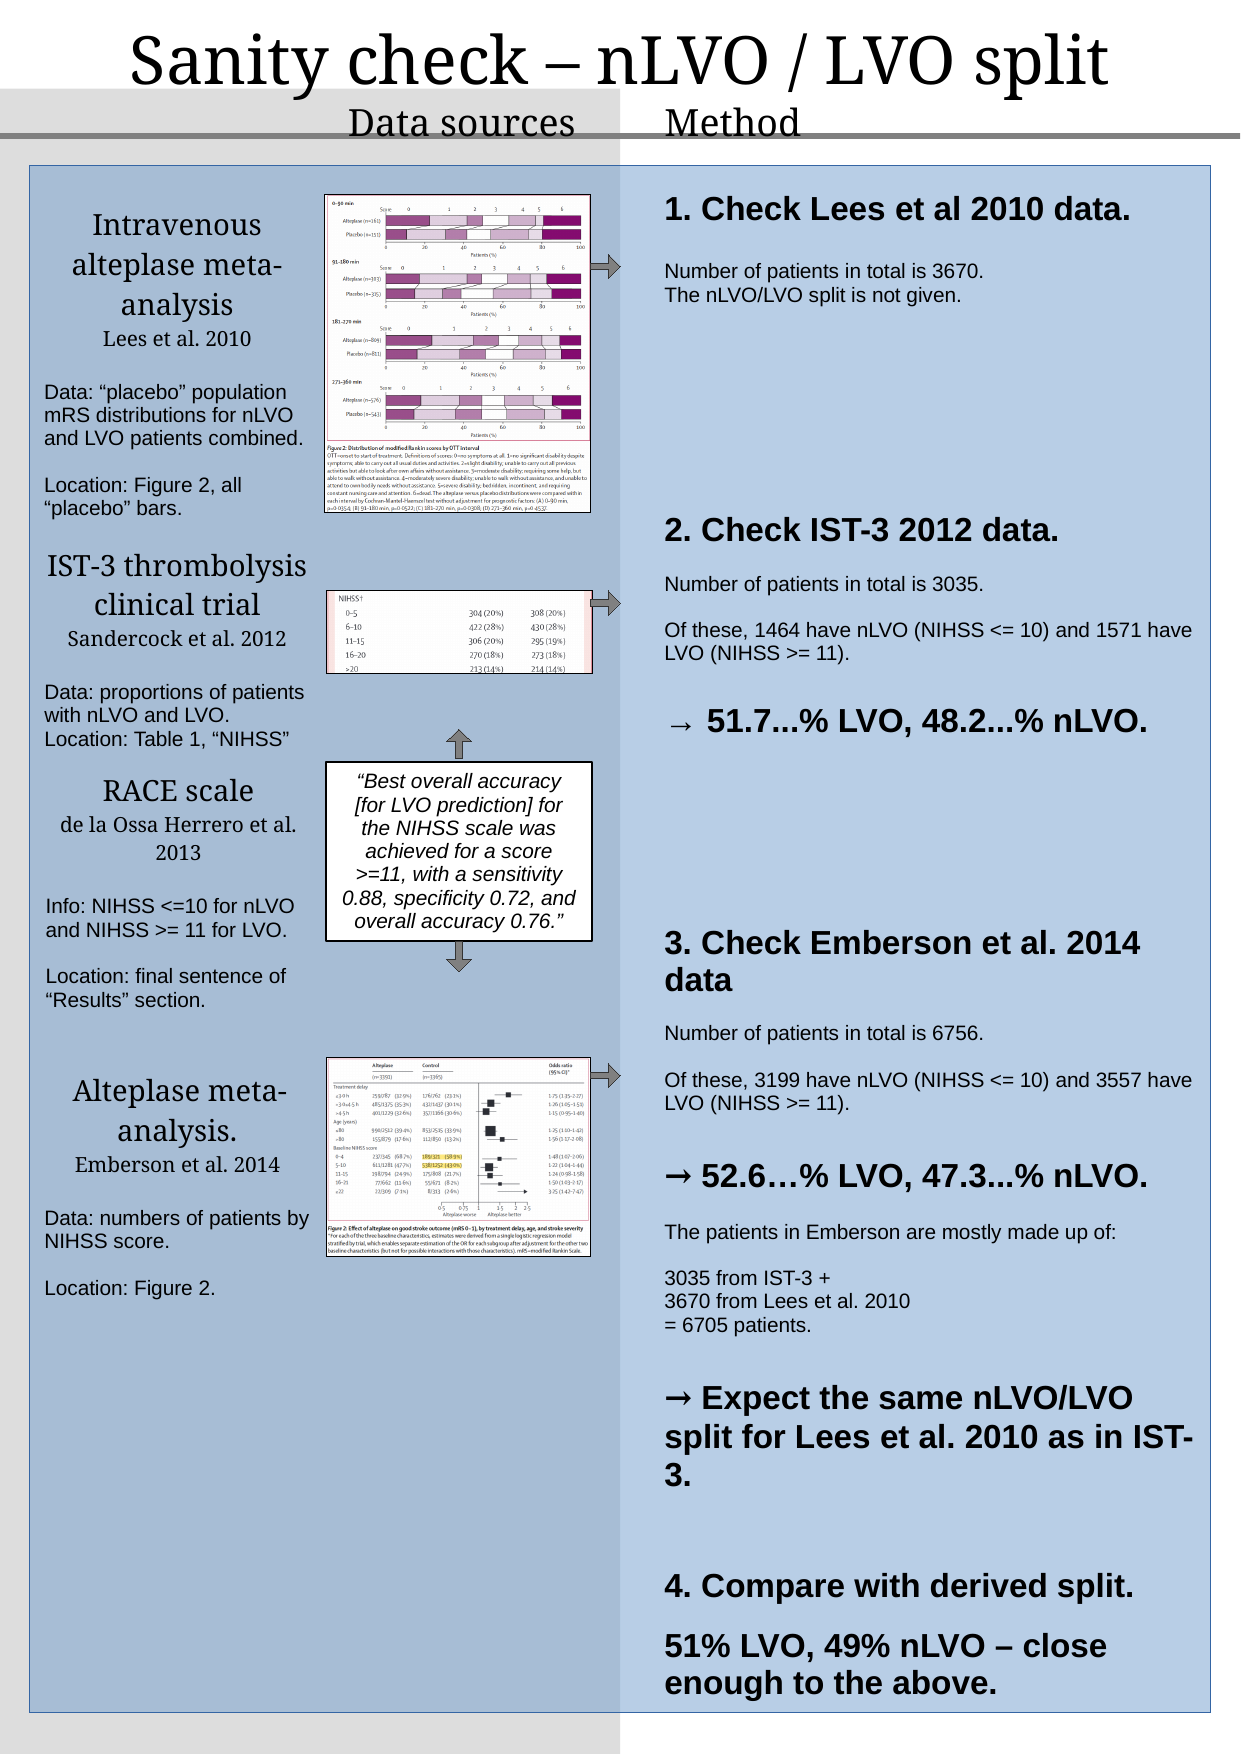

Sanity check – nLVO / LVO split
Data sources
Method
1. Check Lees et al 2010 data.
Number of patients in total is 3670.
The nLVO/LVO split is not given.
2. Check IST-3 2012 data.
Number of patients in total is 3035.
Of these, 1464 have nLVO (NIHSS <= 10) and 1571 have LVO (NIHSS >= 11).
→ 51.7...% LVO, 48.2...% nLVO.
3. Check Emberson et al. 2014 data
Number of patients in total is 6756.
Of these, 3199 have nLVO (NIHSS <= 10) and 3557 have LVO (NIHSS >= 11).
→ 52.6…% LVO, 47.3...% nLVO.
The patients in Emberson are mostly made up of:
3035 from IST-3 +
3670 from Lees et al. 2010
= 6705 patients.
→ Expect the same nLVO/LVO split for Lees et al. 2010 as in IST-3.
4. Compare with derived split.
51% LVO, 49% nLVO – close enough to the above.
Intravenous alteplase meta-analysis
Lees et al. 2010
Data: “placebo” population mRS distributions for nLVO and LVO patients combined.
Location: Figure 2, all “placebo” bars.
IST-3 thrombolysis clinical trial
Sandercock et al. 2012
Data: proportions of patients with nLVO and LVO.
Location: Table 1, “NIHSS”
“Best overall accuracy [for LVO prediction] for the NIHSS scale was achieved for a score >=11, with a sensitivity 0.88, specificity 0.72, and overall accuracy 0.76.”
RACE scale
de la Ossa Herrero et al. 2013
Info: NIHSS <=10 for nLVO and NIHSS >= 11 for LVO.
Location: final sentence of “Results” section.
 Alteplase meta-analysis.
Emberson et al. 2014
Data: numbers of patients by NIHSS score.
Location: Figure 2.